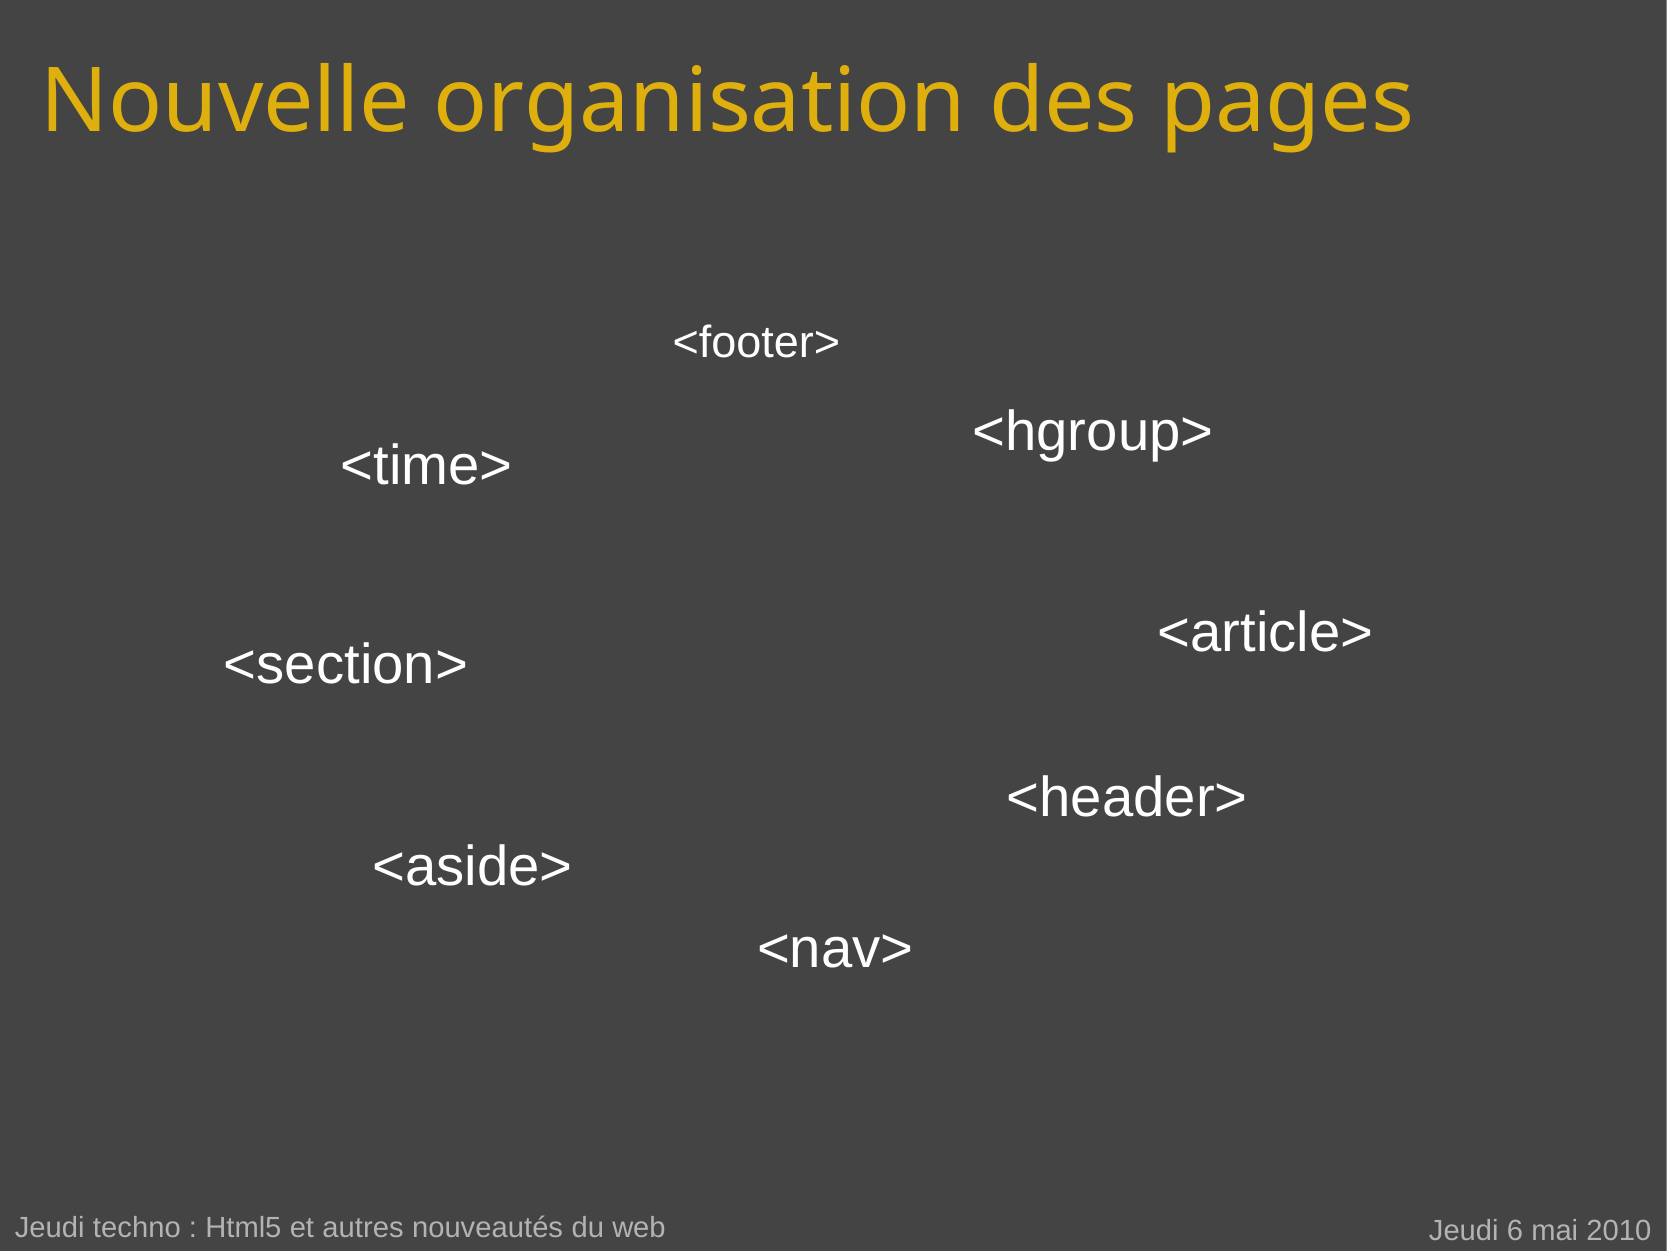

# Nouvelle organisation des pages
<hgroup>
<time>
<article>
<section>
<header>
<aside>
<nav>
Jeudi techno : Html5 et autres nouveautés du web
Jeudi 6 mai 2010